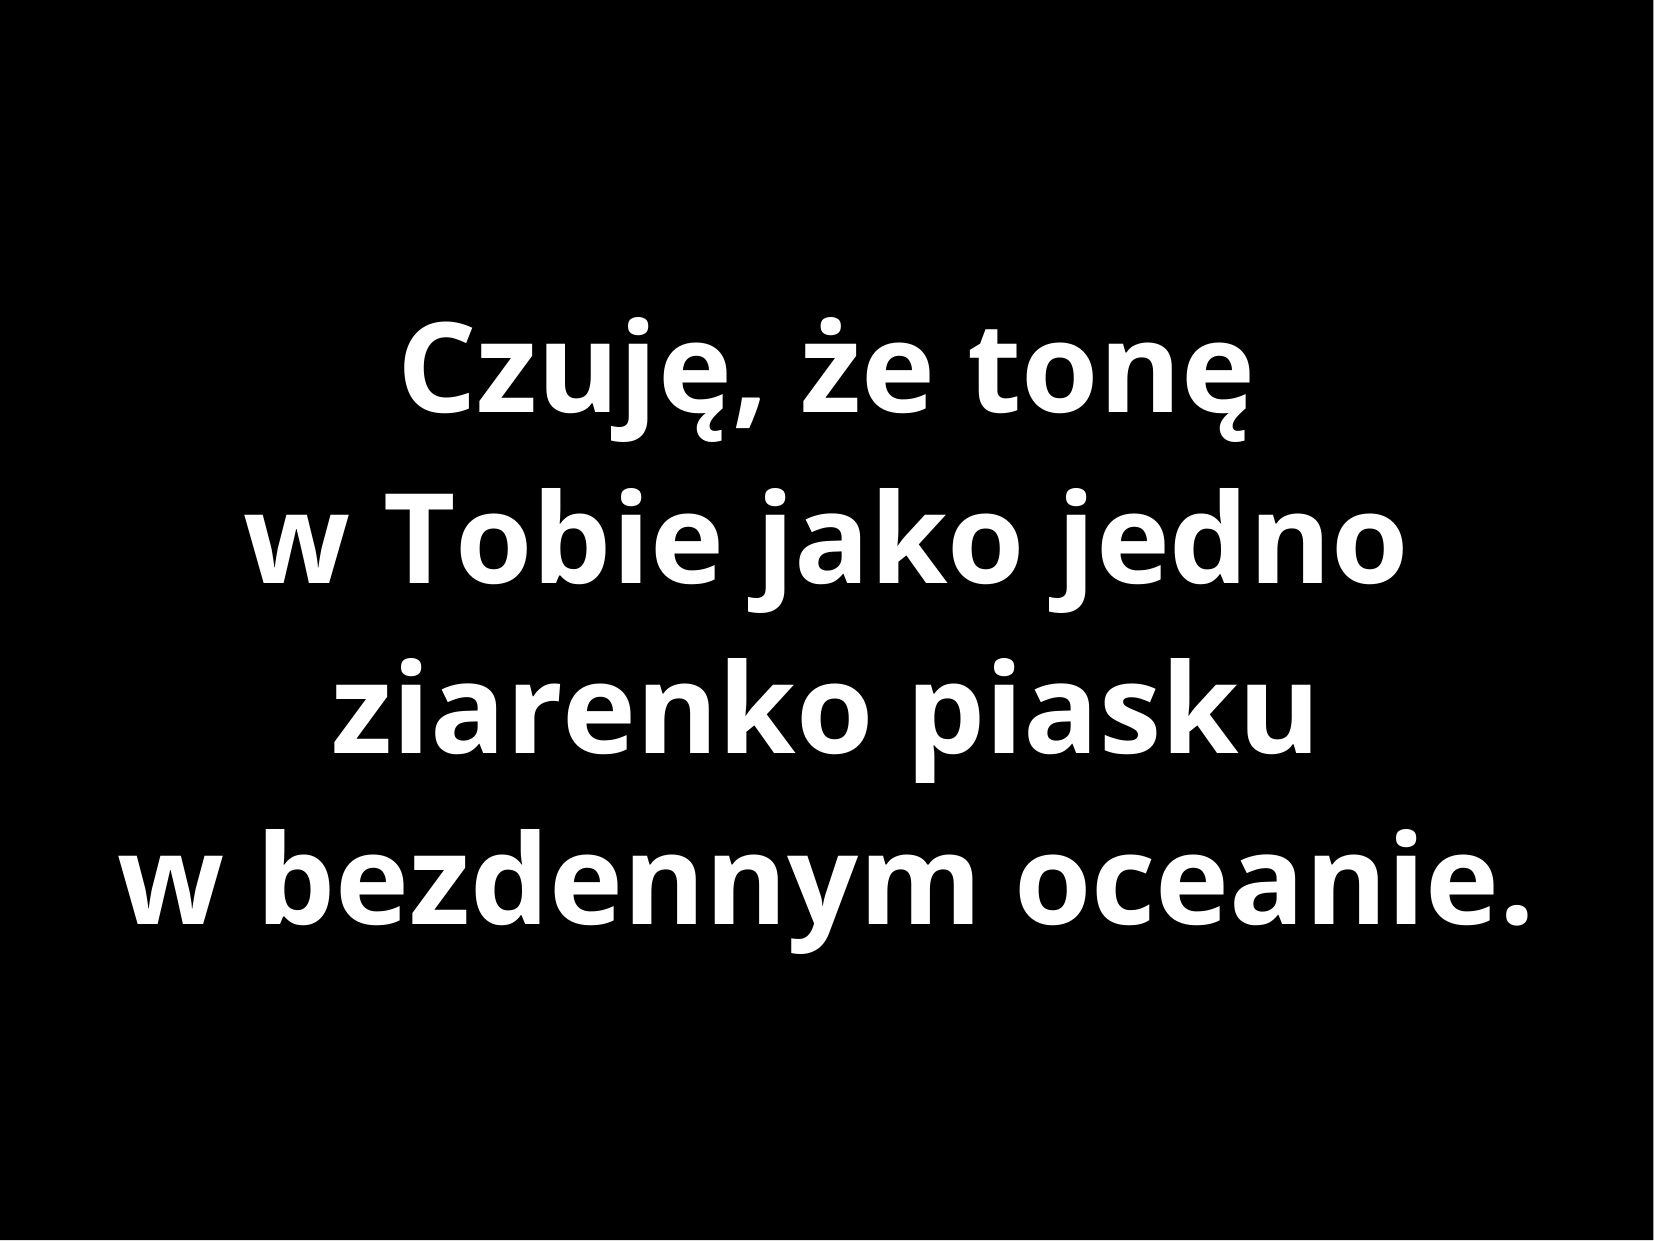

# Czuję, że tonę w Tobie jako jedno ziarenko piasku w bezdennym oceanie.